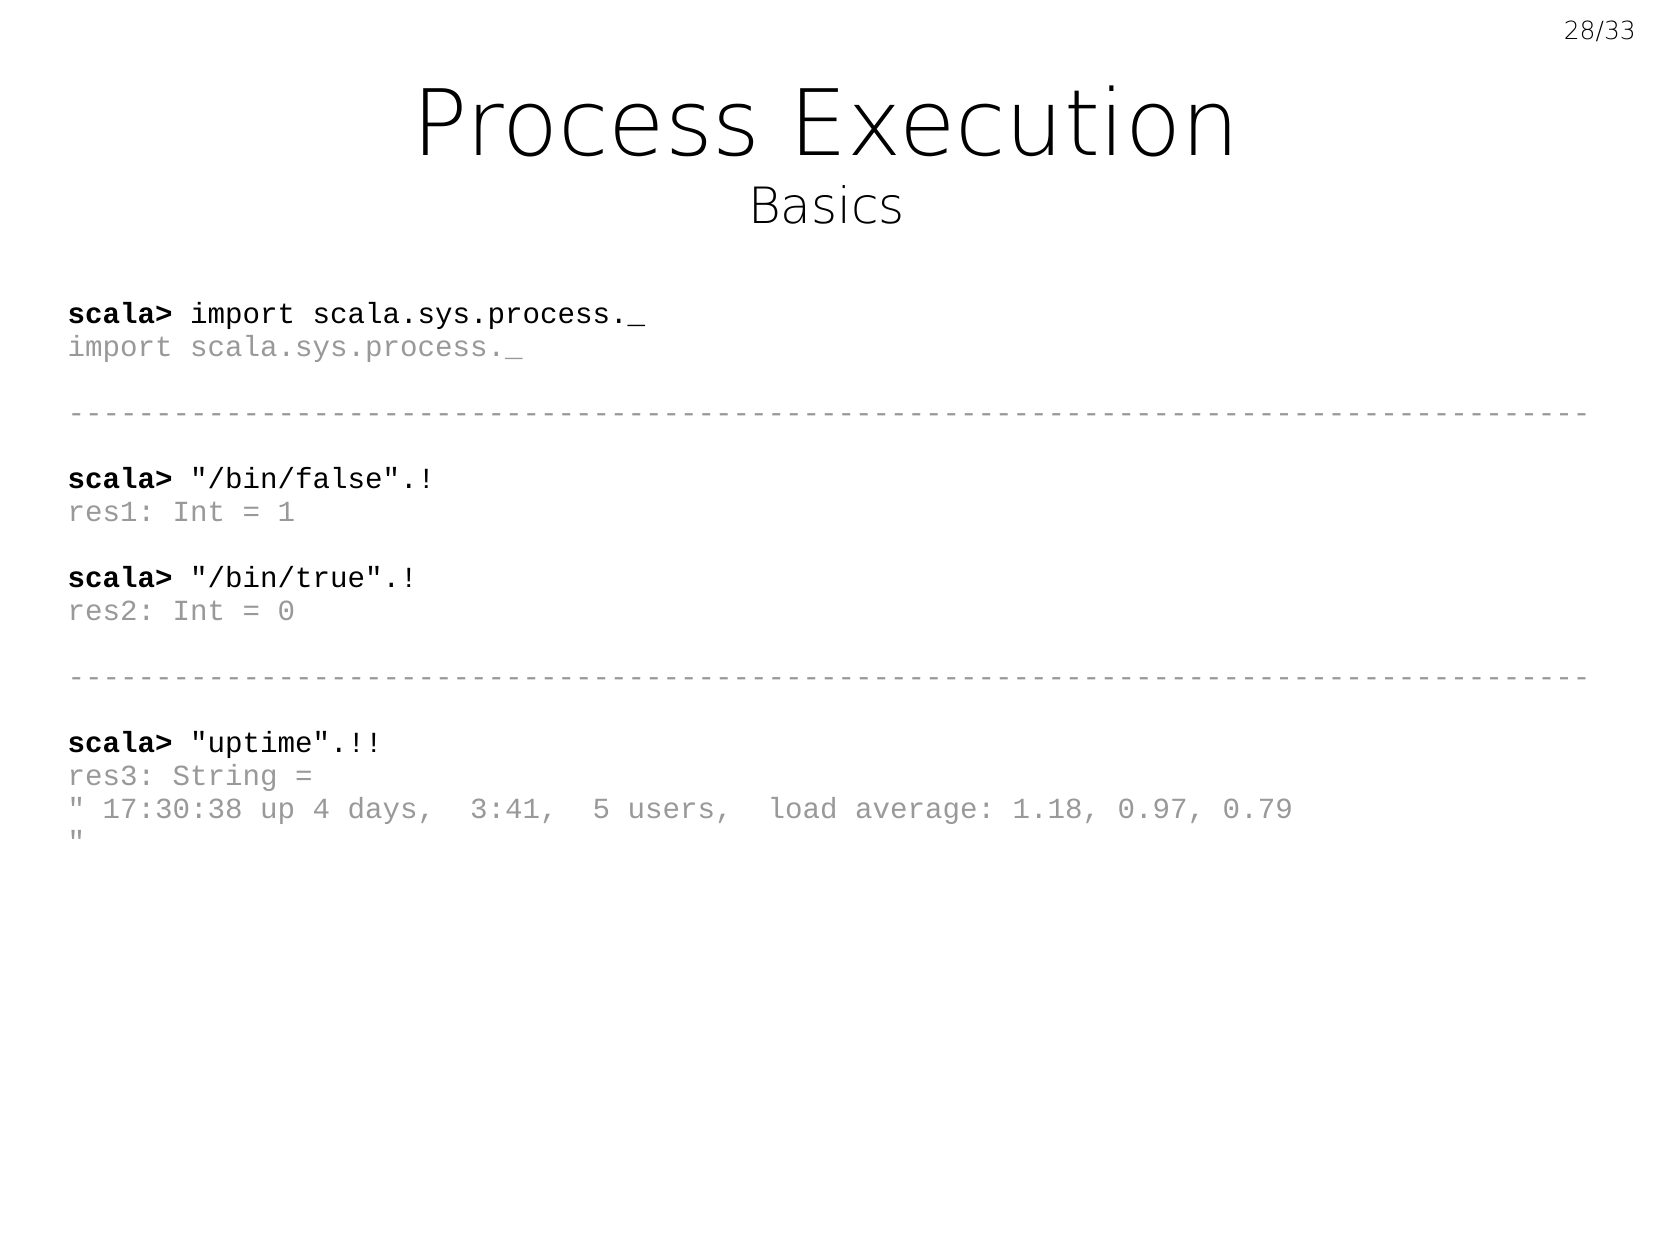

# Process Execution Basics
scala> import scala.sys.process._
import scala.sys.process._
---------------------------------------------------------------------------------------
scala> "/bin/false".!
res1: Int = 1
scala> "/bin/true".!
res2: Int = 0
---------------------------------------------------------------------------------------
scala> "uptime".!!
res3: String =
" 17:30:38 up 4 days, 3:41, 5 users, load average: 1.18, 0.97, 0.79
"